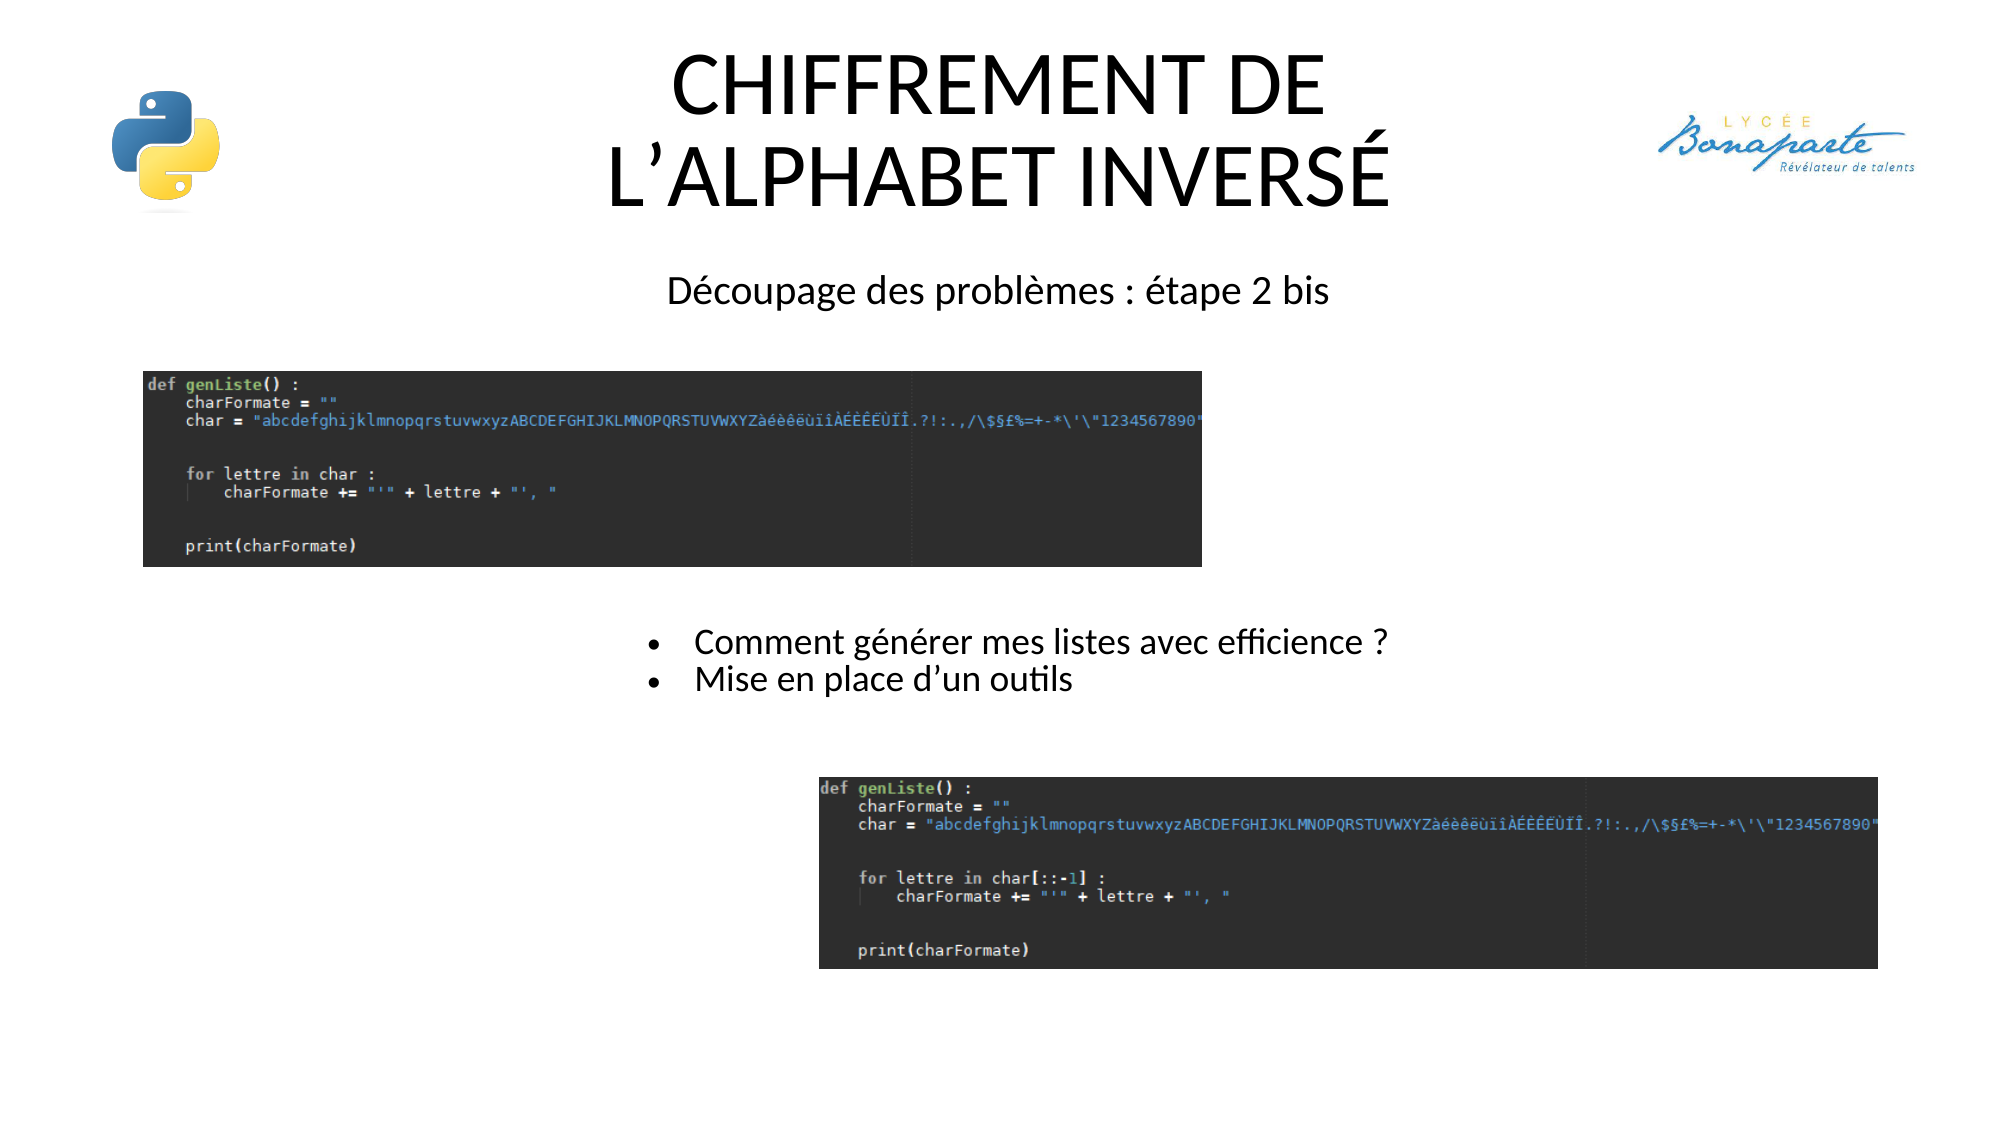

CHIFFREMENT DE L’ALPHABET INVERSÉ
Découpage des problèmes : étape 2 bis
Comment générer mes listes avec efficience ?
Mise en place d’un outils